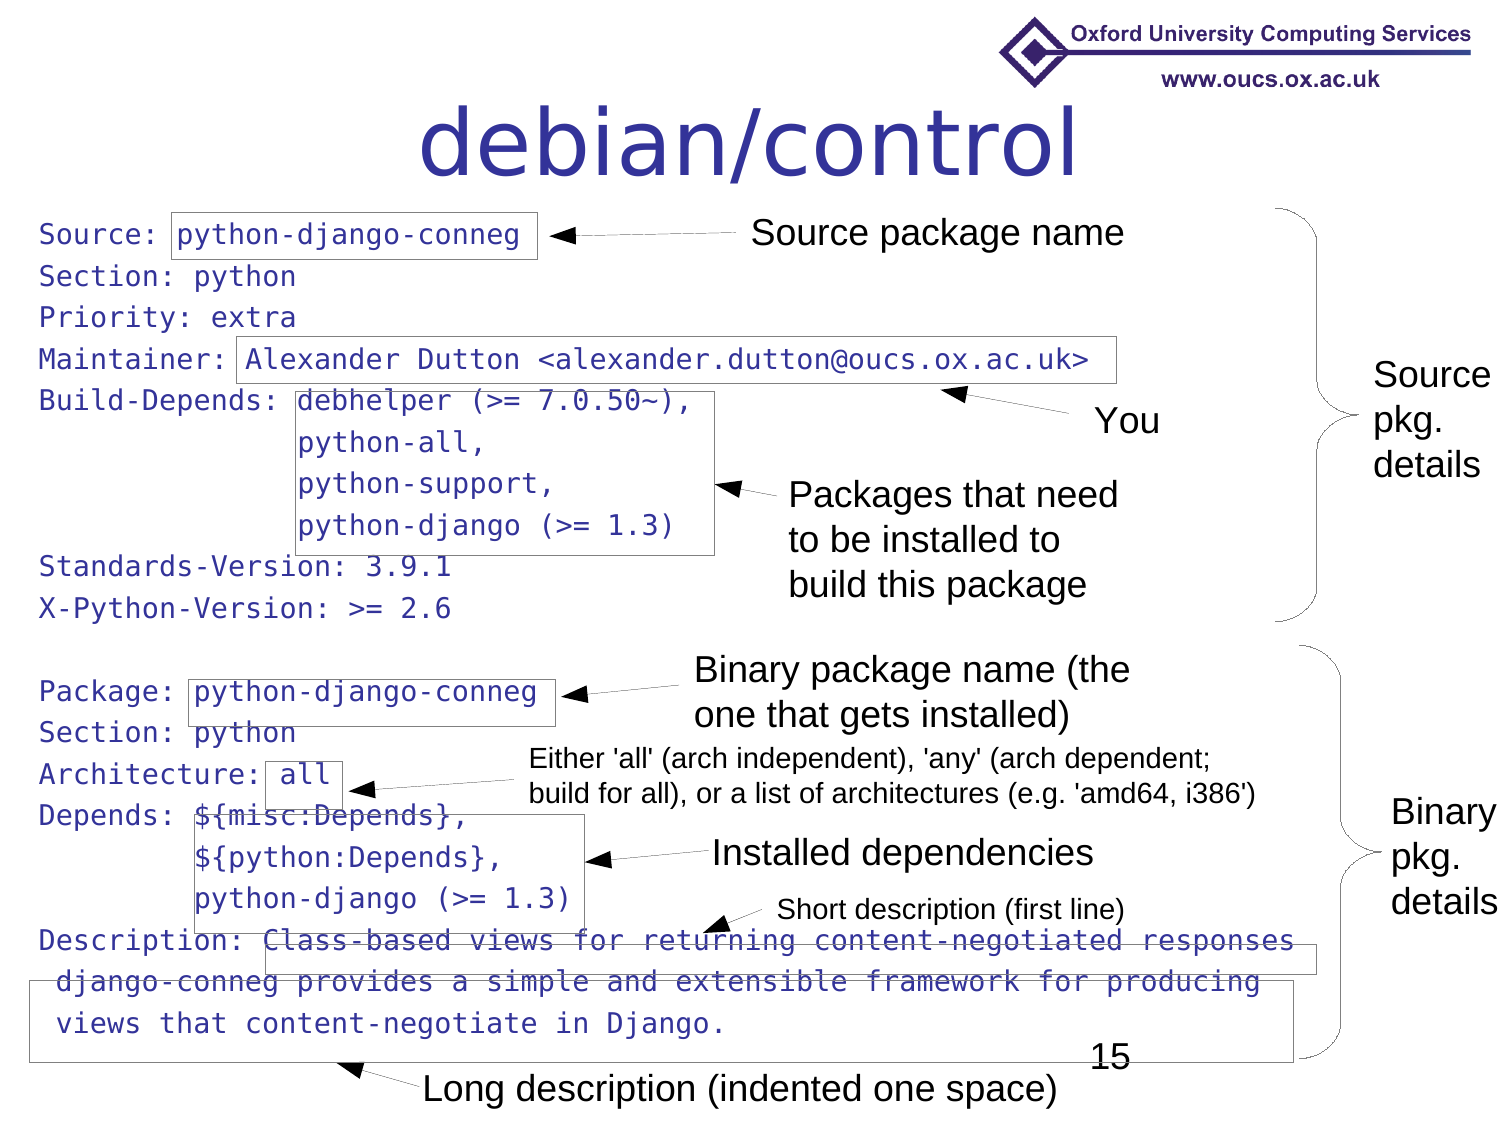

# debian/control
Source package name
Source: python-django-conneg
Section: python
Priority: extra
Maintainer: Alexander Dutton <alexander.dutton@oucs.ox.ac.uk>
Build-Depends: debhelper (>= 7.0.50~),
 python-all,
 python-support,
 python-django (>= 1.3)
Standards-Version: 3.9.1
X-Python-Version: >= 2.6
Package: python-django-conneg
Section: python
Architecture: all
Depends: ${misc:Depends},
 ${python:Depends},
 python-django (>= 1.3)
Description: Class-based views for returning content-negotiated responses
 django-conneg provides a simple and extensible framework for producing
 views that content-negotiate in Django.
Source pkg. details
Binary pkg. details
You
Packages that need to be installed to build this package
Binary package name (the one that gets installed)
Either 'all' (arch independent), 'any' (arch dependent; build for all), or a list of architectures (e.g. 'amd64, i386')
Installed dependencies
Short description (first line)
Long description (indented one space)
15